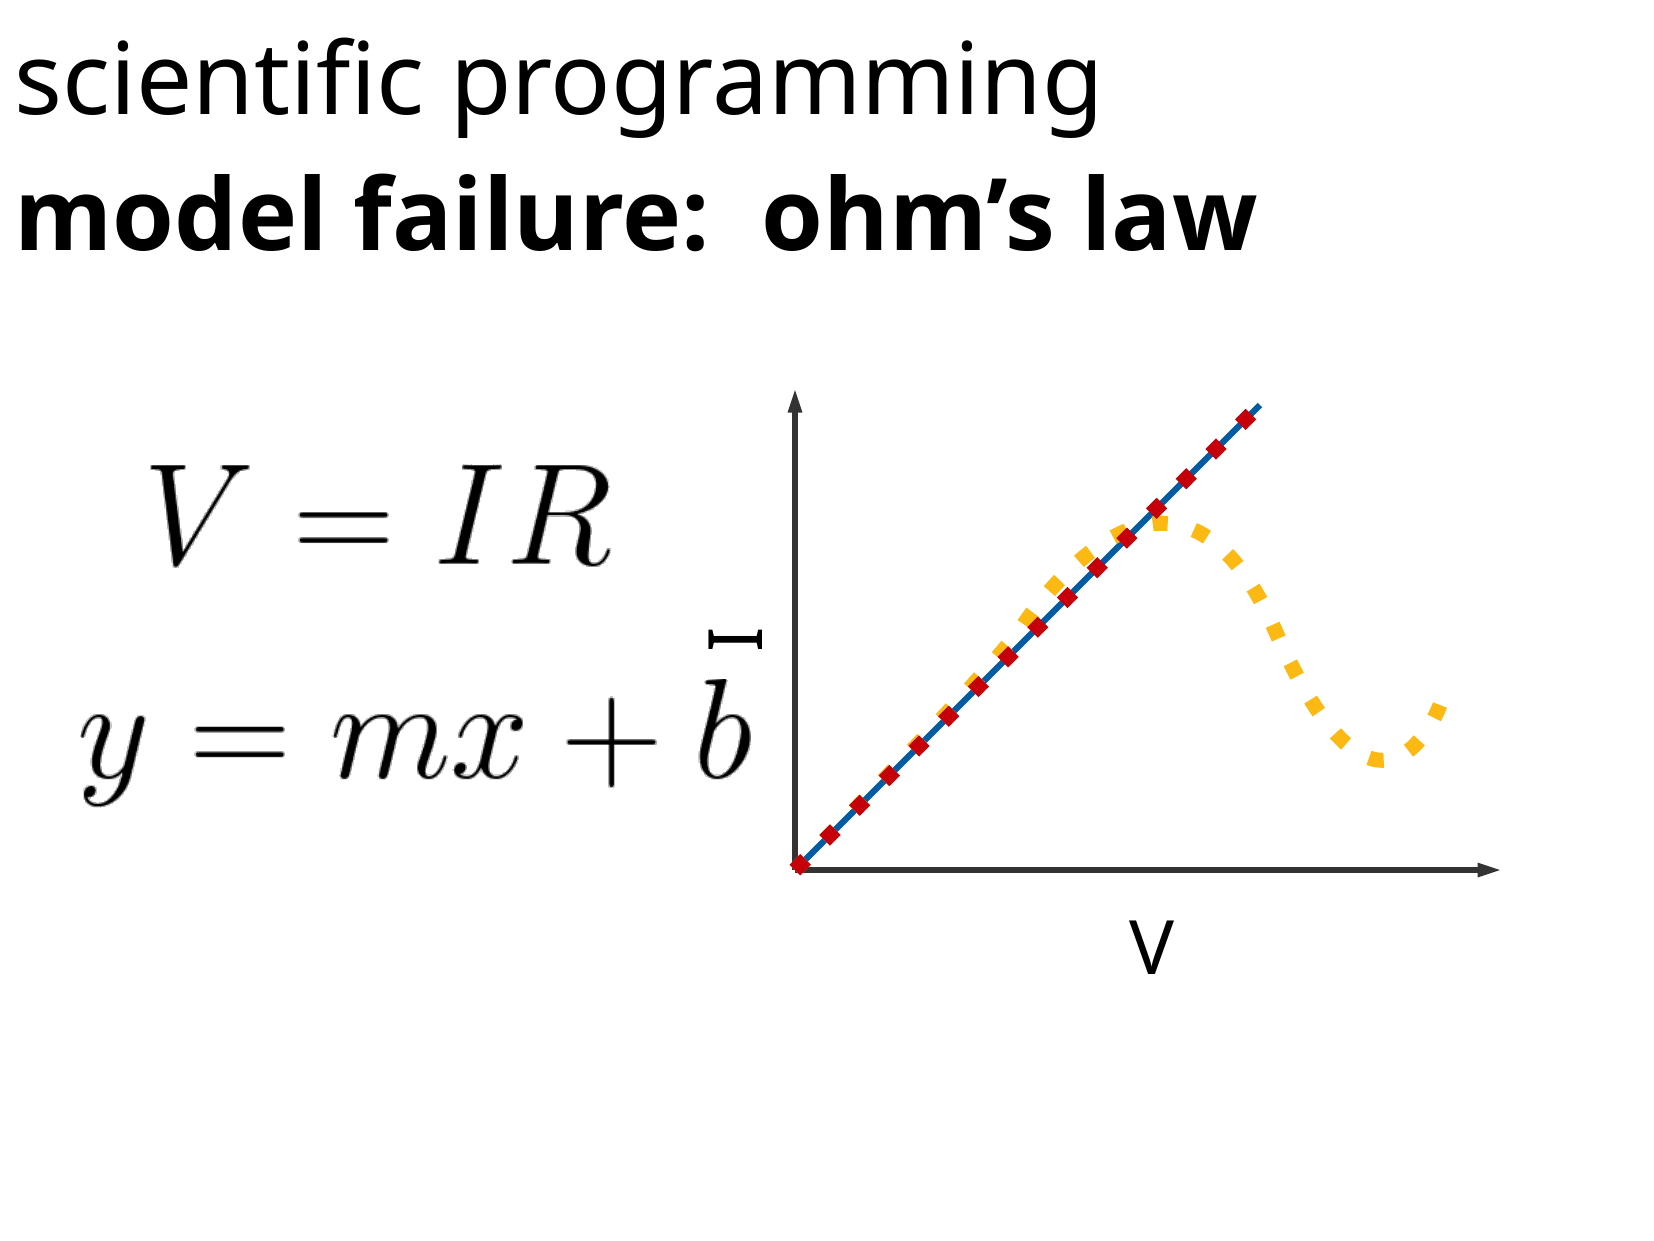

scientific programming
model failure: ohm’s law
I
V